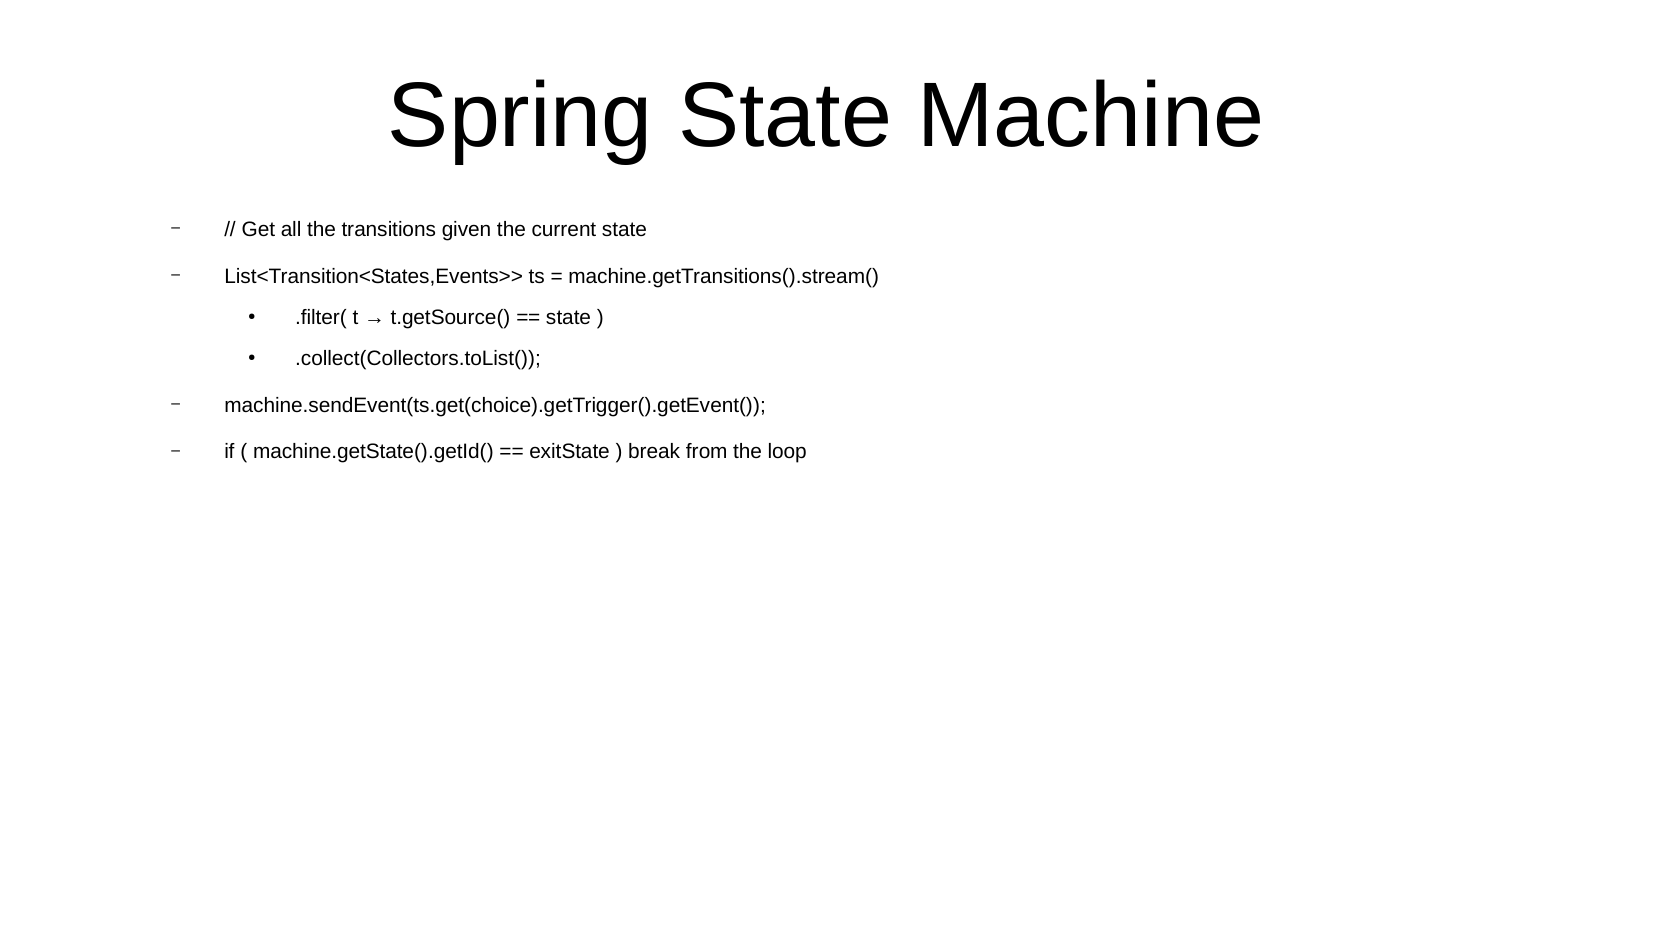

# Spring State Machine
// Get all the transitions given the current state
List<Transition<States,Events>> ts = machine.getTransitions().stream()
.filter( t → t.getSource() == state )
.collect(Collectors.toList());
machine.sendEvent(ts.get(choice).getTrigger().getEvent());
if ( machine.getState().getId() == exitState ) break from the loop